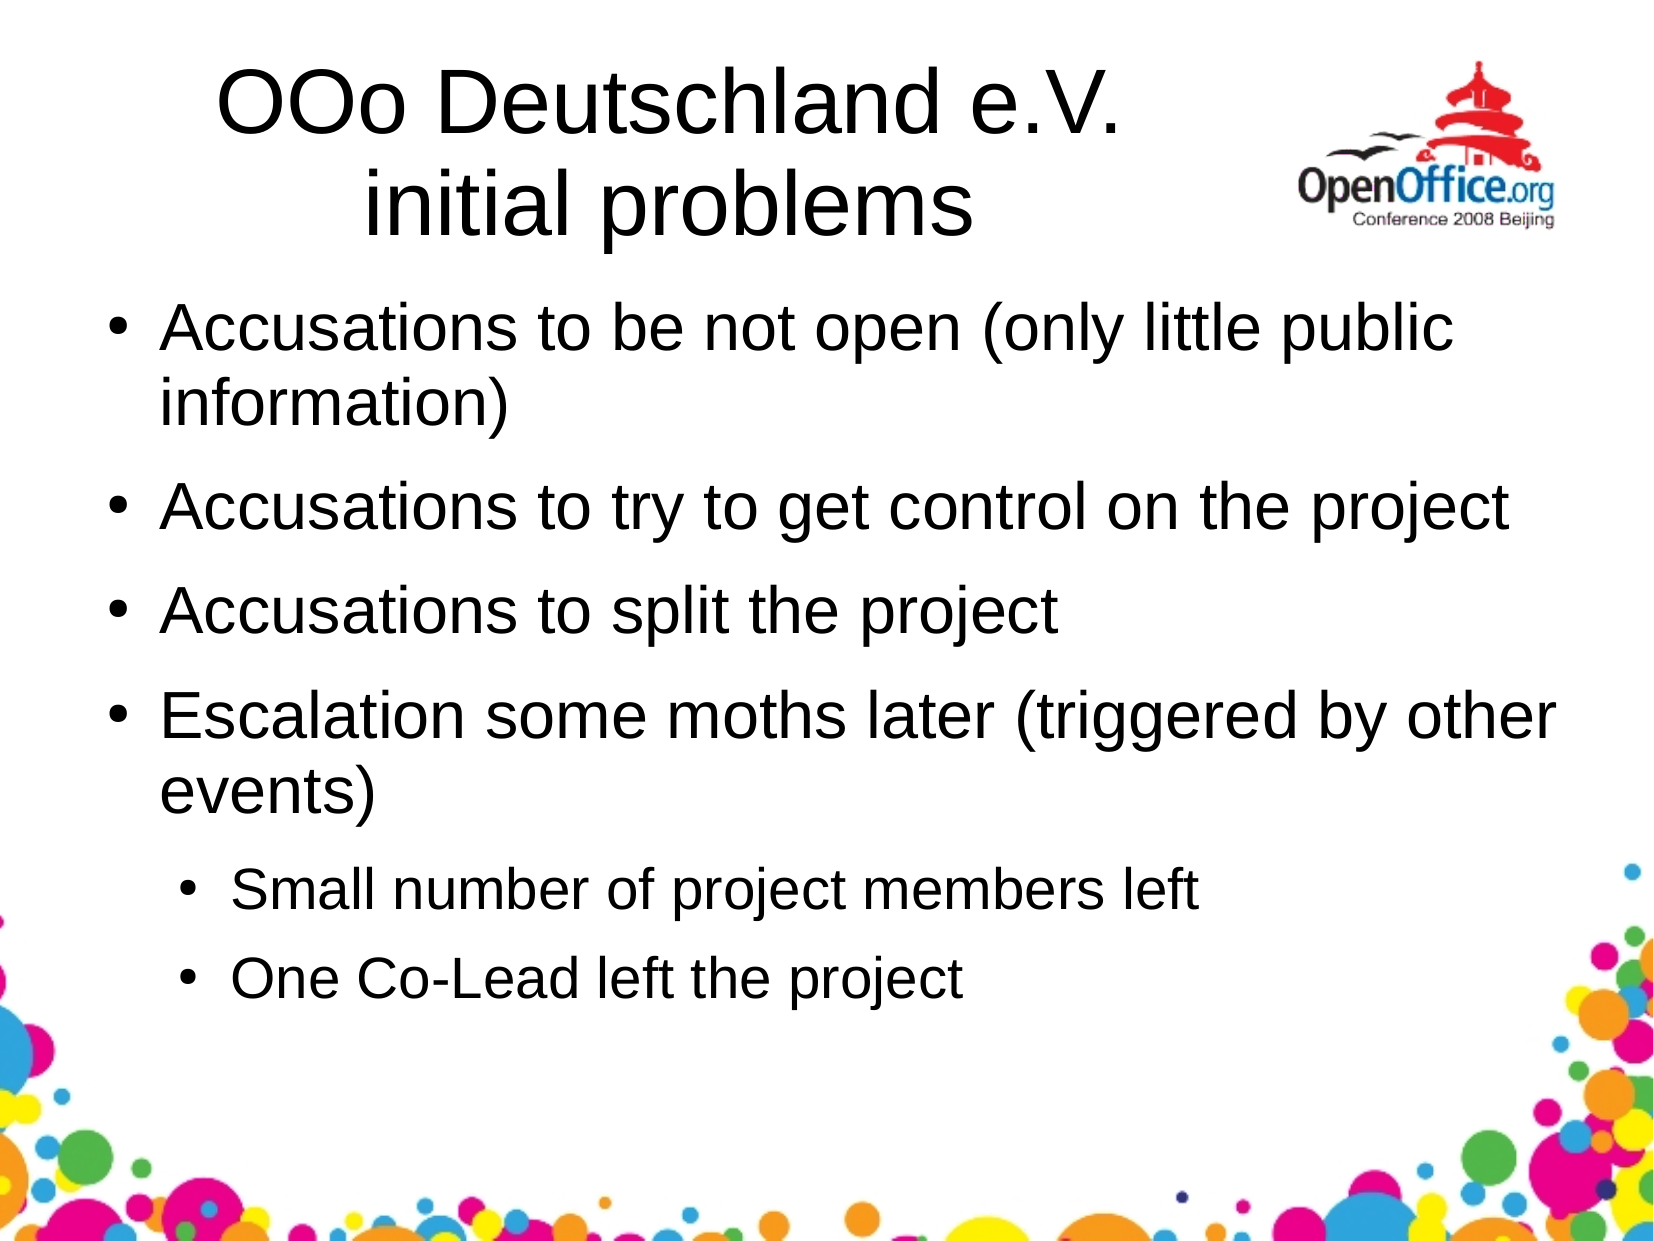

# OOo Deutschland e.V. initial problems
Accusations to be not open (only little public information)
Accusations to try to get control on the project
Accusations to split the project
Escalation some moths later (triggered by other events)
Small number of project members left
One Co-Lead left the project